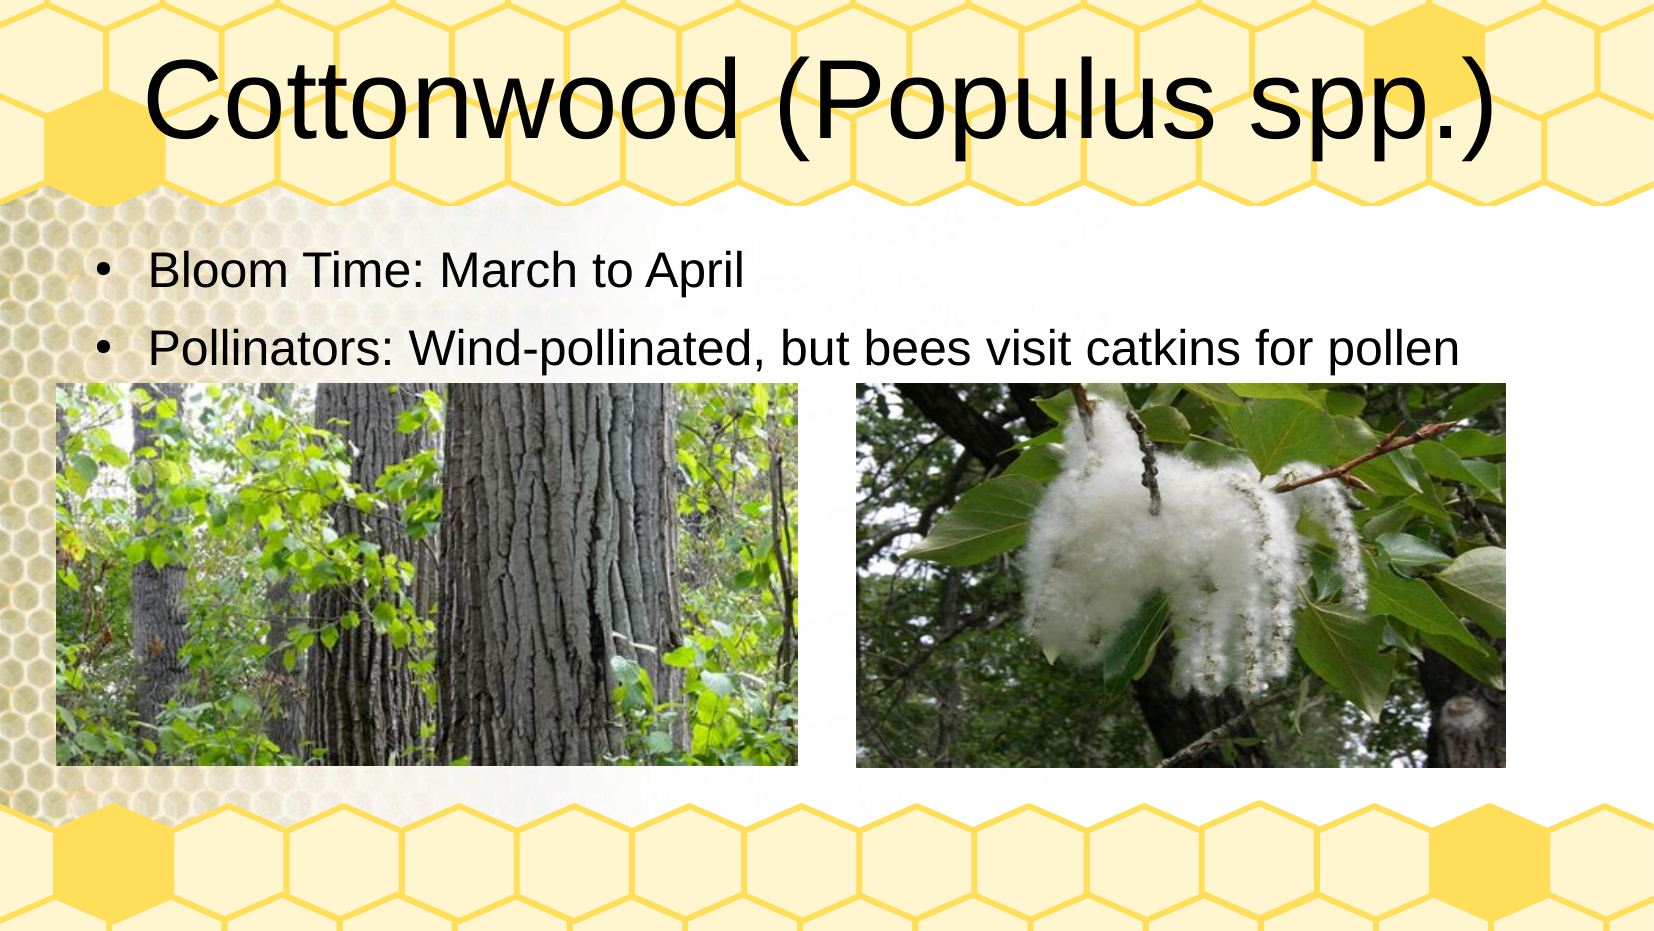

# Cottonwood (Populus spp.)
Bloom Time: March to April
Pollinators: Wind-pollinated, but bees visit catkins for pollen